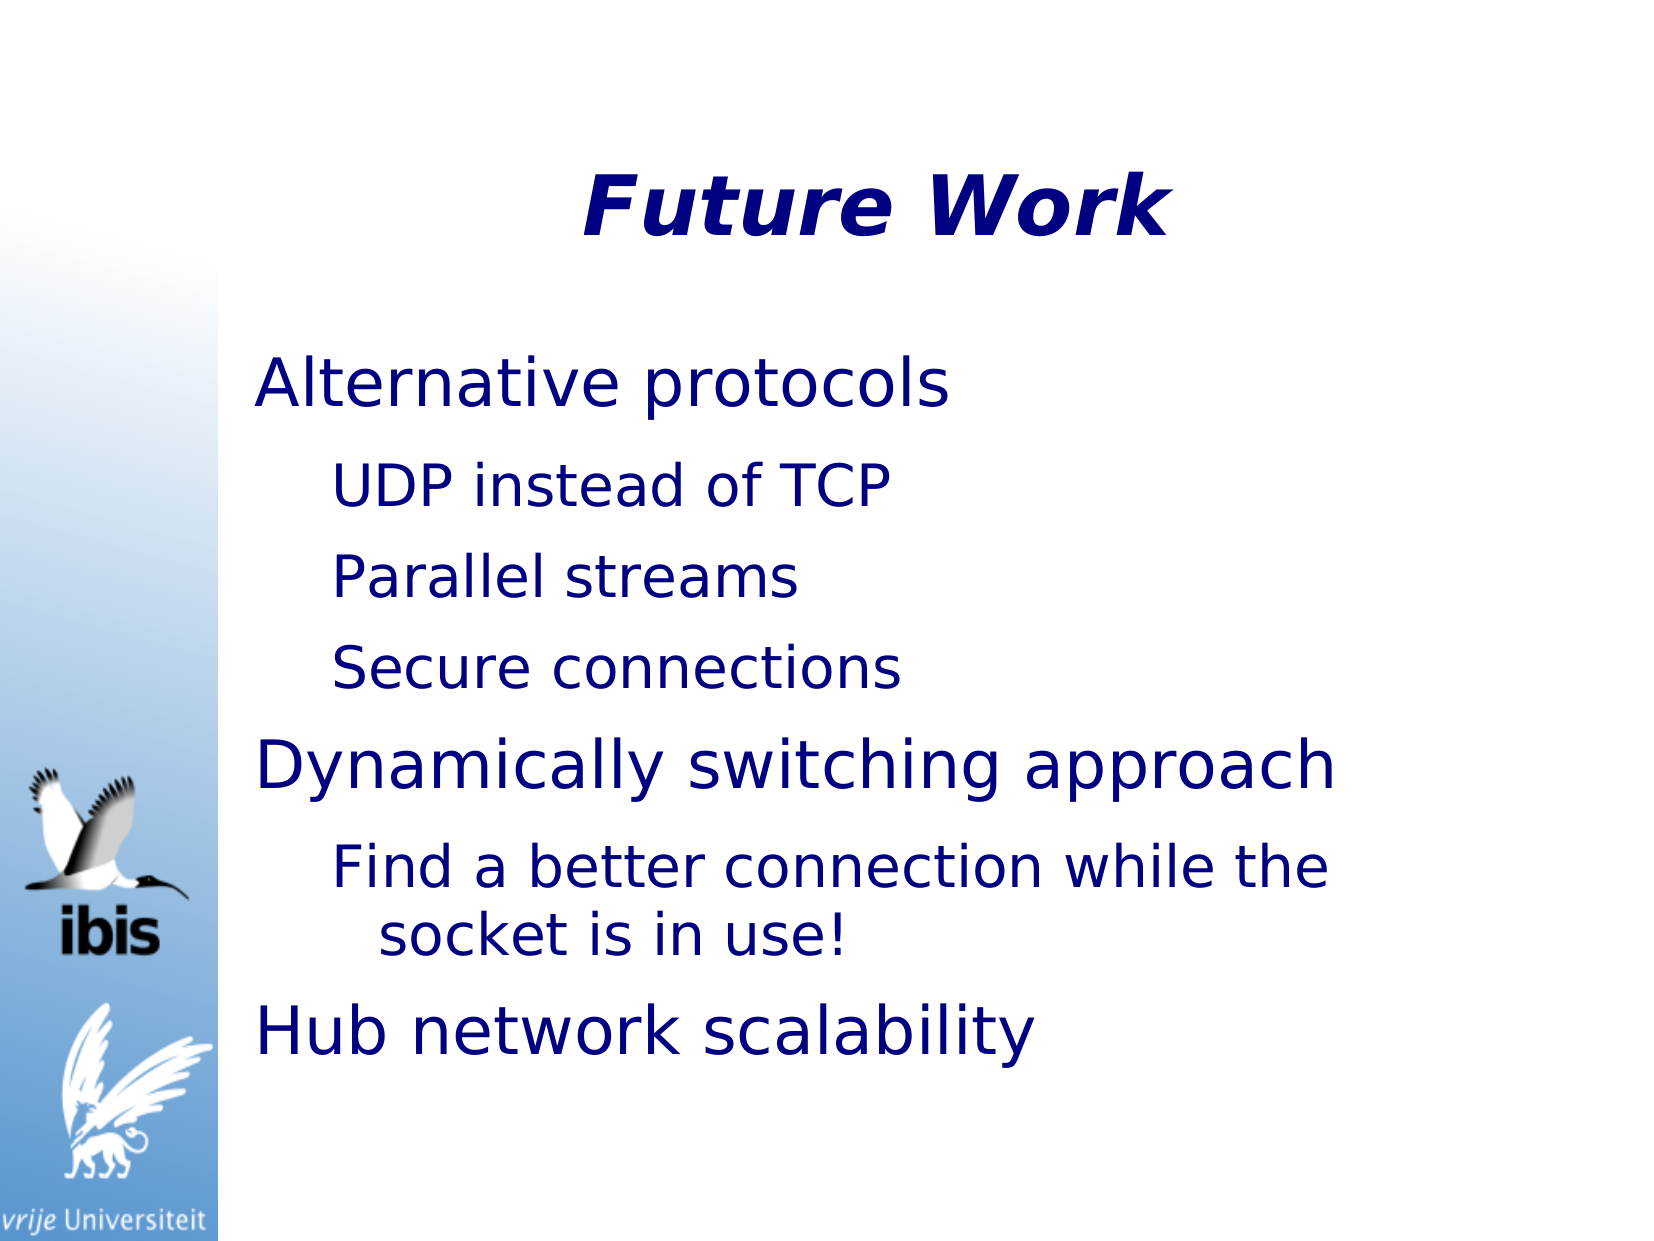

# Future Work
Alternative protocols
UDP instead of TCP
Parallel streams
Secure connections
Dynamically switching approach
Find a better connection while the socket is in use!
Hub network scalability